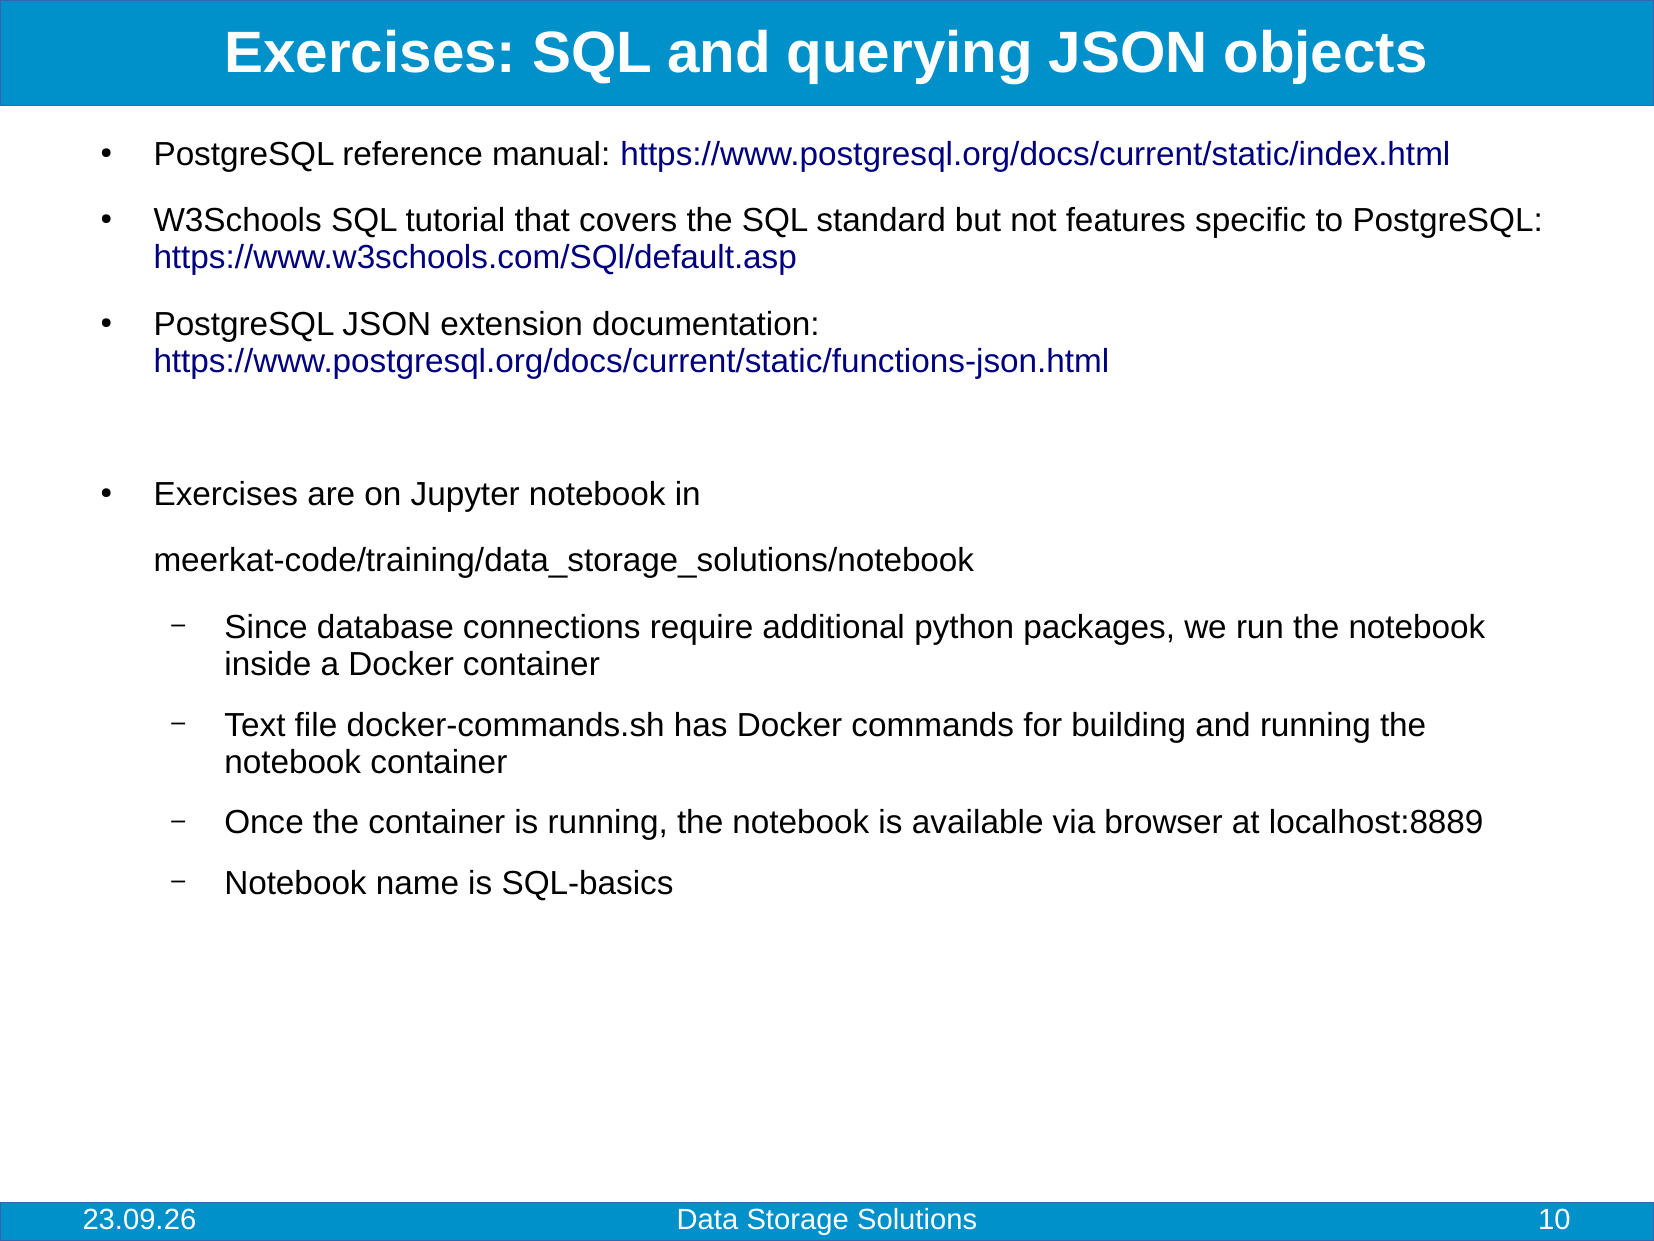

# Exercises: SQL and querying JSON objects
PostgreSQL reference manual: https://www.postgresql.org/docs/current/static/index.html
W3Schools SQL tutorial that covers the SQL standard but not features specific to PostgreSQL: https://www.w3schools.com/SQl/default.asp
PostgreSQL JSON extension documentation: https://www.postgresql.org/docs/current/static/functions-json.html
Exercises are on Jupyter notebook in
meerkat-code/training/data_storage_solutions/notebook
Since database connections require additional python packages, we run the notebook inside a Docker container
Text file docker-commands.sh has Docker commands for building and running the notebook container
Once the container is running, the notebook is available via browser at localhost:8889
Notebook name is SQL-basics
Data Storage Solutions
10